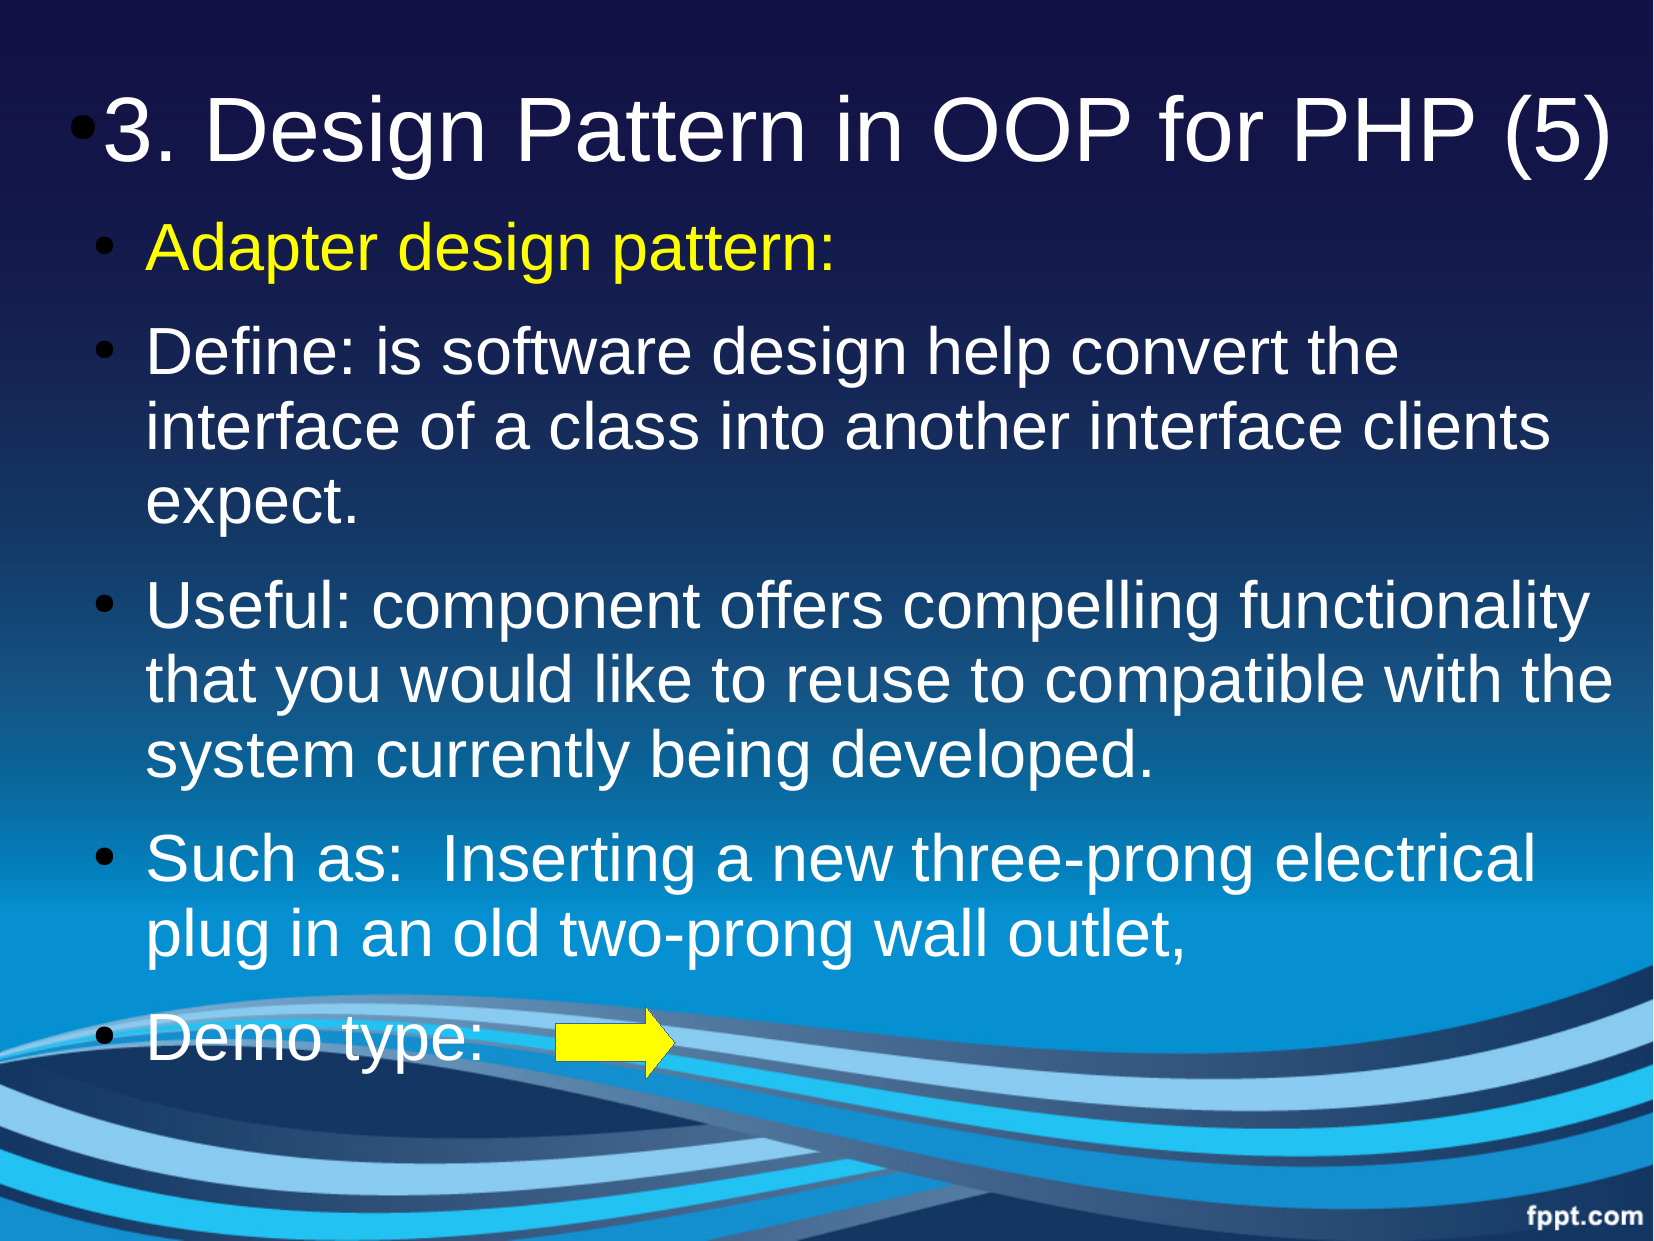

# 3. Design Pattern in OOP for PHP (5)
Adapter design pattern:
Define: is software design help convert the interface of a class into another interface clients expect.
Useful: component offers compelling functionality that you would like to reuse to compatible with the system currently being developed.
Such as: Inserting a new three-prong electrical plug in an old two-prong wall outlet,
Demo type: